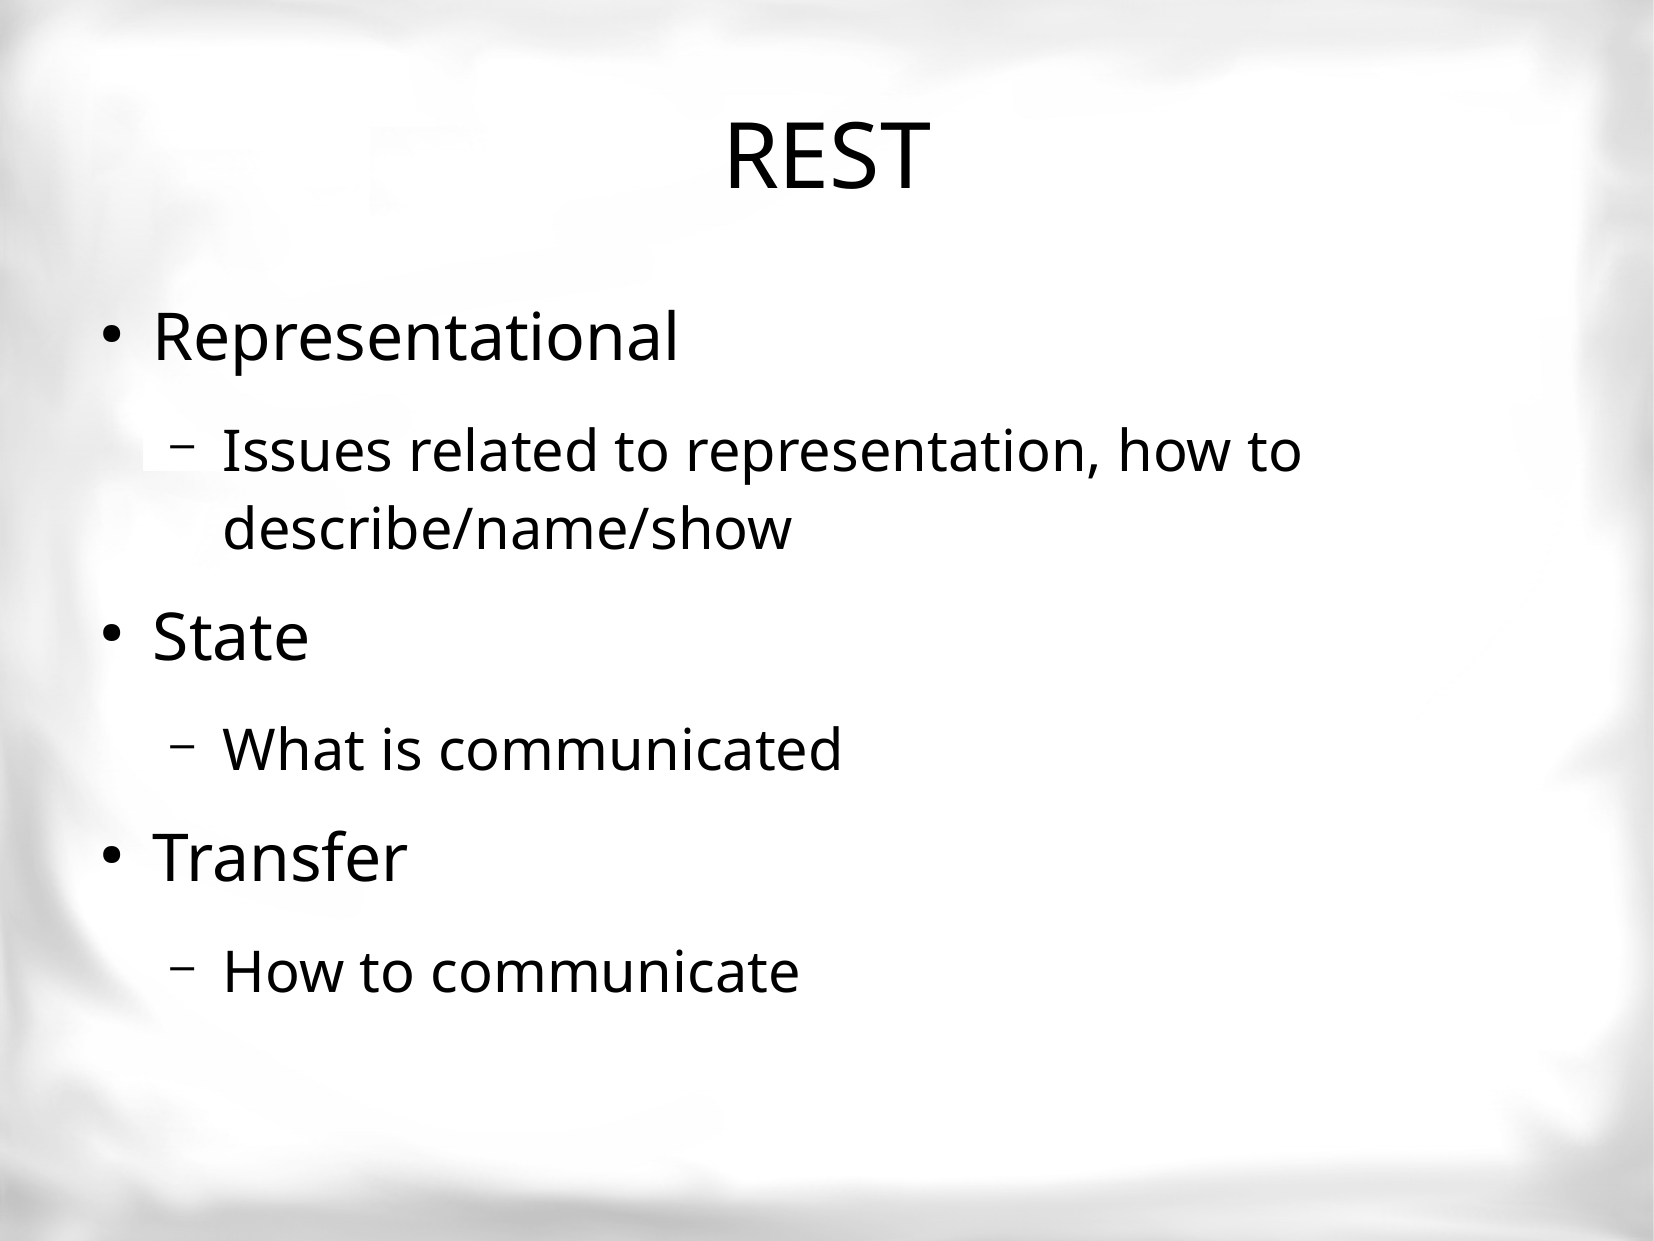

# REST
Representational
Issues related to representation, how to describe/name/show
State
What is communicated
Transfer
How to communicate